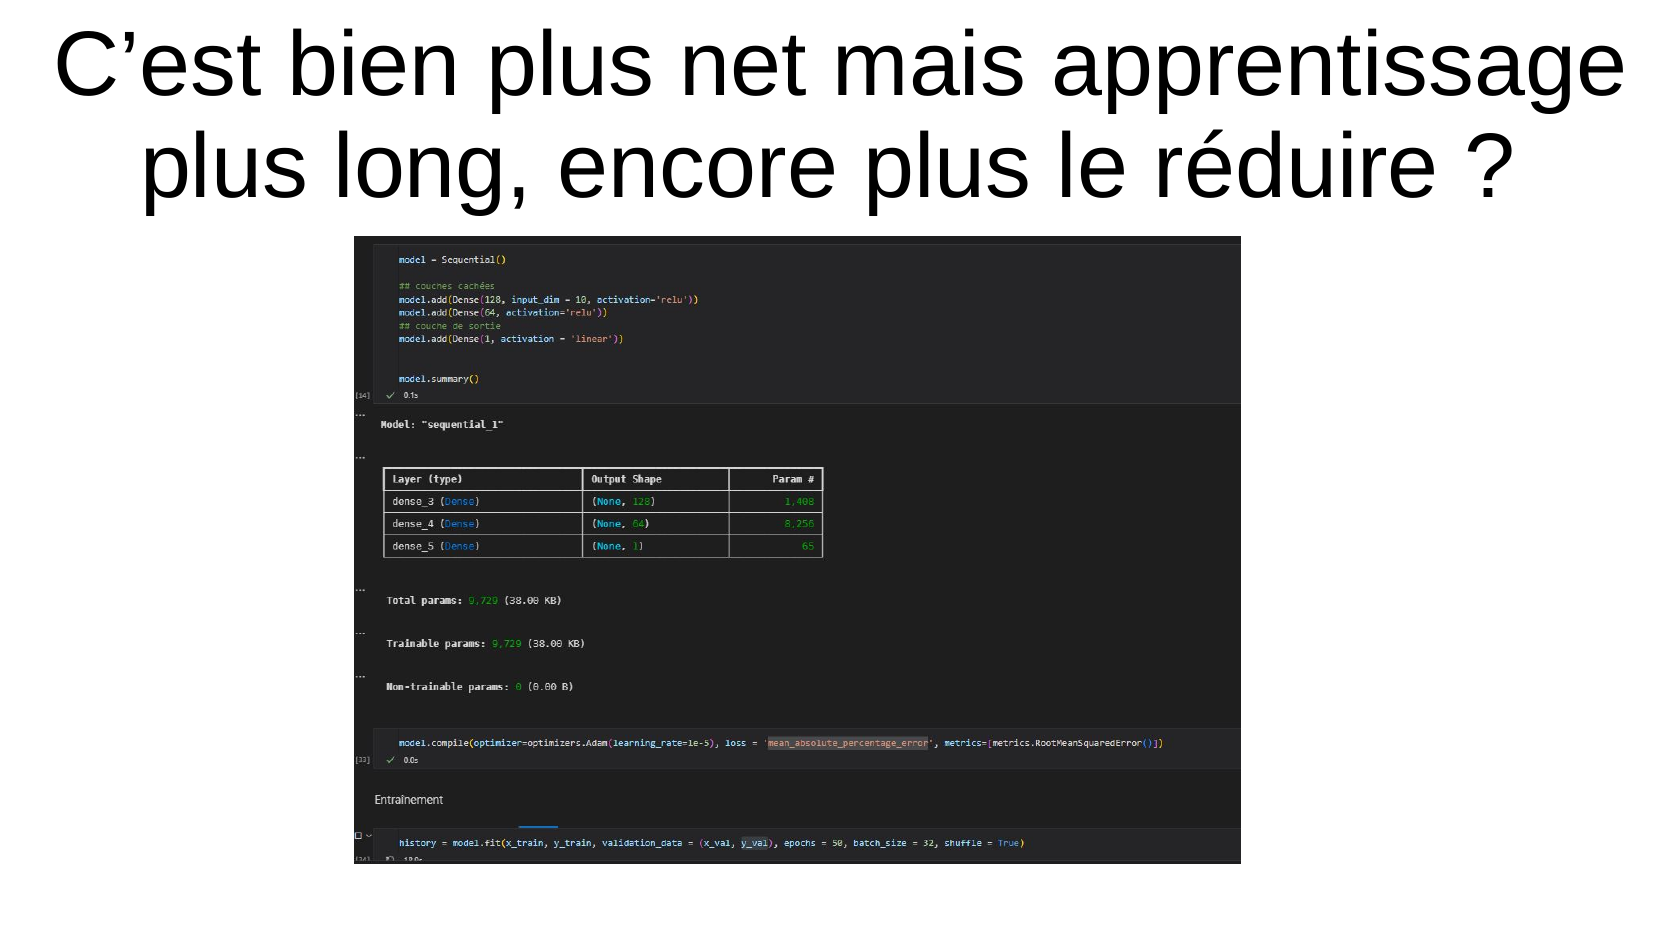

# C’est bien plus net mais apprentissage plus long, encore plus le réduire ?